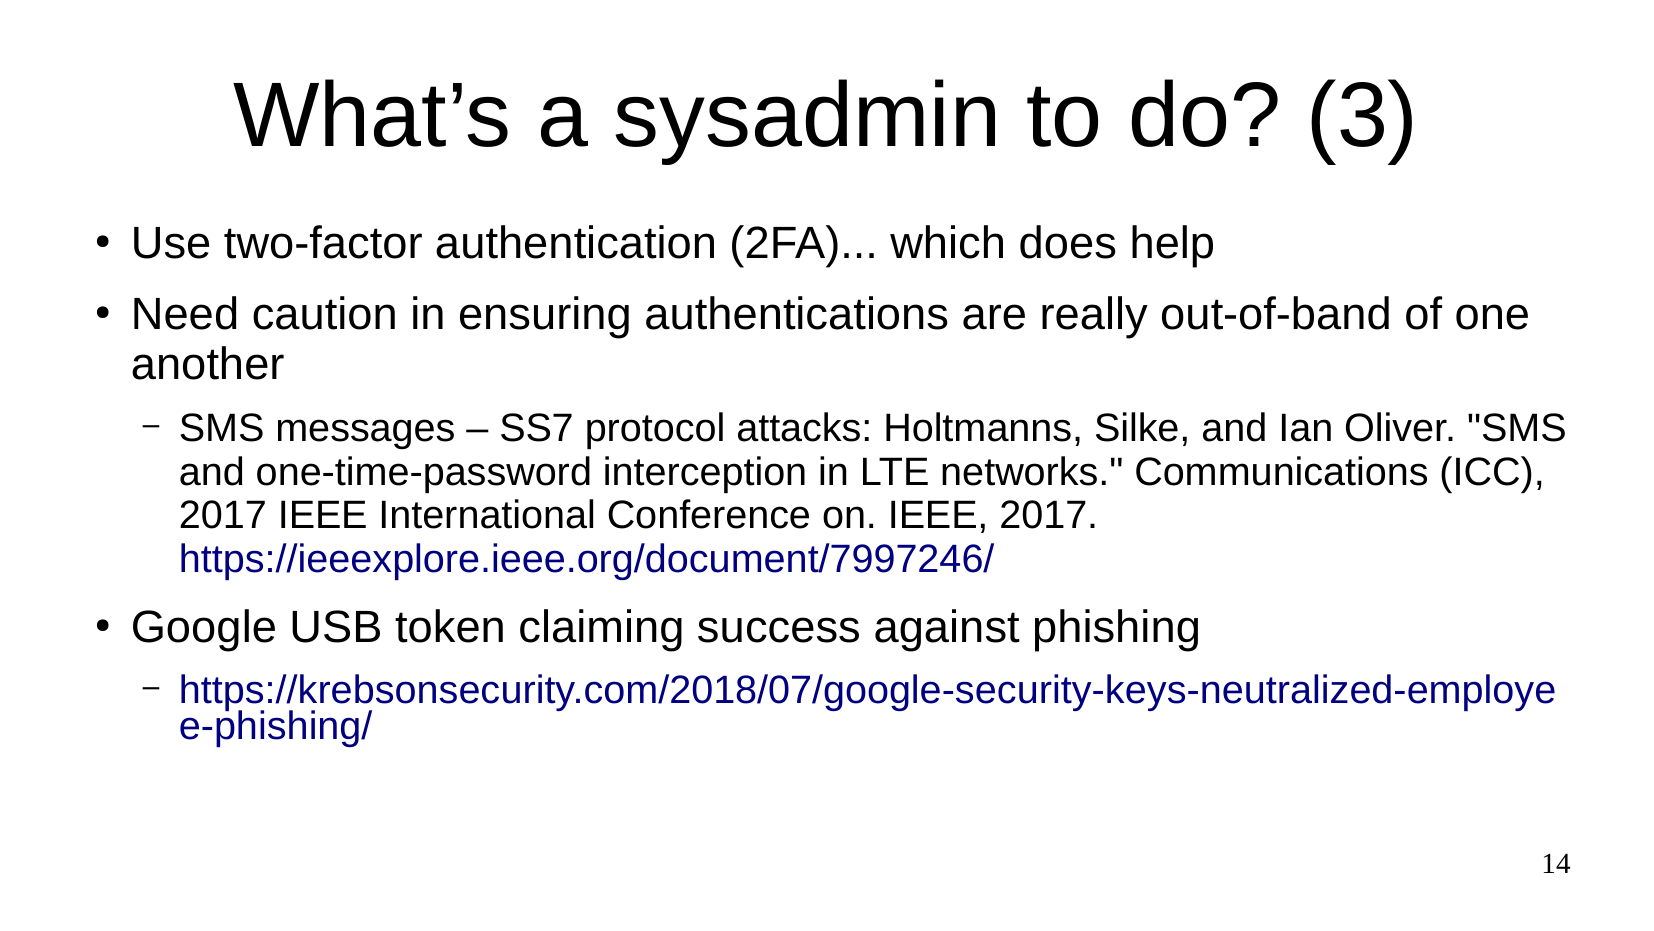

# What’s a sysadmin to do? (3)
Use two-factor authentication (2FA)... which does help
Need caution in ensuring authentications are really out-of-band of one another
SMS messages – SS7 protocol attacks: Holtmanns, Silke, and Ian Oliver. "SMS and one-time-password interception in LTE networks." Communications (ICC), 2017 IEEE International Conference on. IEEE, 2017. https://ieeexplore.ieee.org/document/7997246/
Google USB token claiming success against phishing
https://krebsonsecurity.com/2018/07/google-security-keys-neutralized-employee-phishing/
14